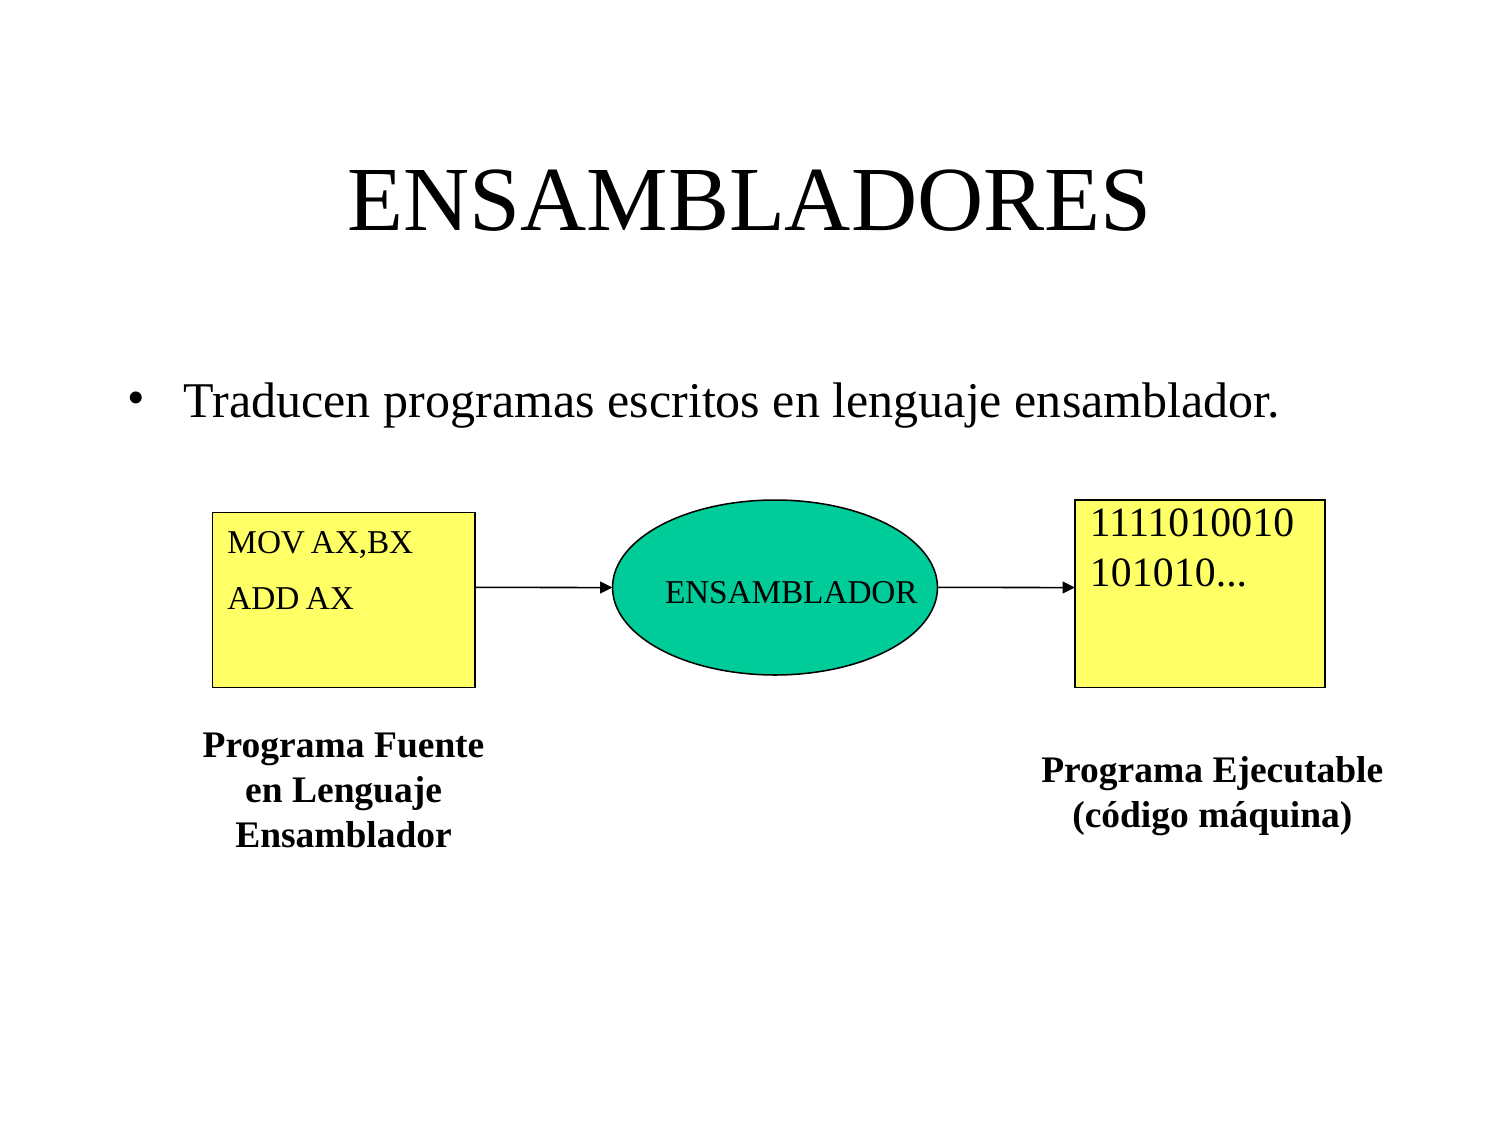

# ENSAMBLADORES
Traducen programas escritos en lenguaje ensamblador.
1111010010101010...
MOV AX,BX
ADD AX
ENSAMBLADOR
Programa Fuente en Lenguaje Ensamblador
Programa Ejecutable (código máquina)